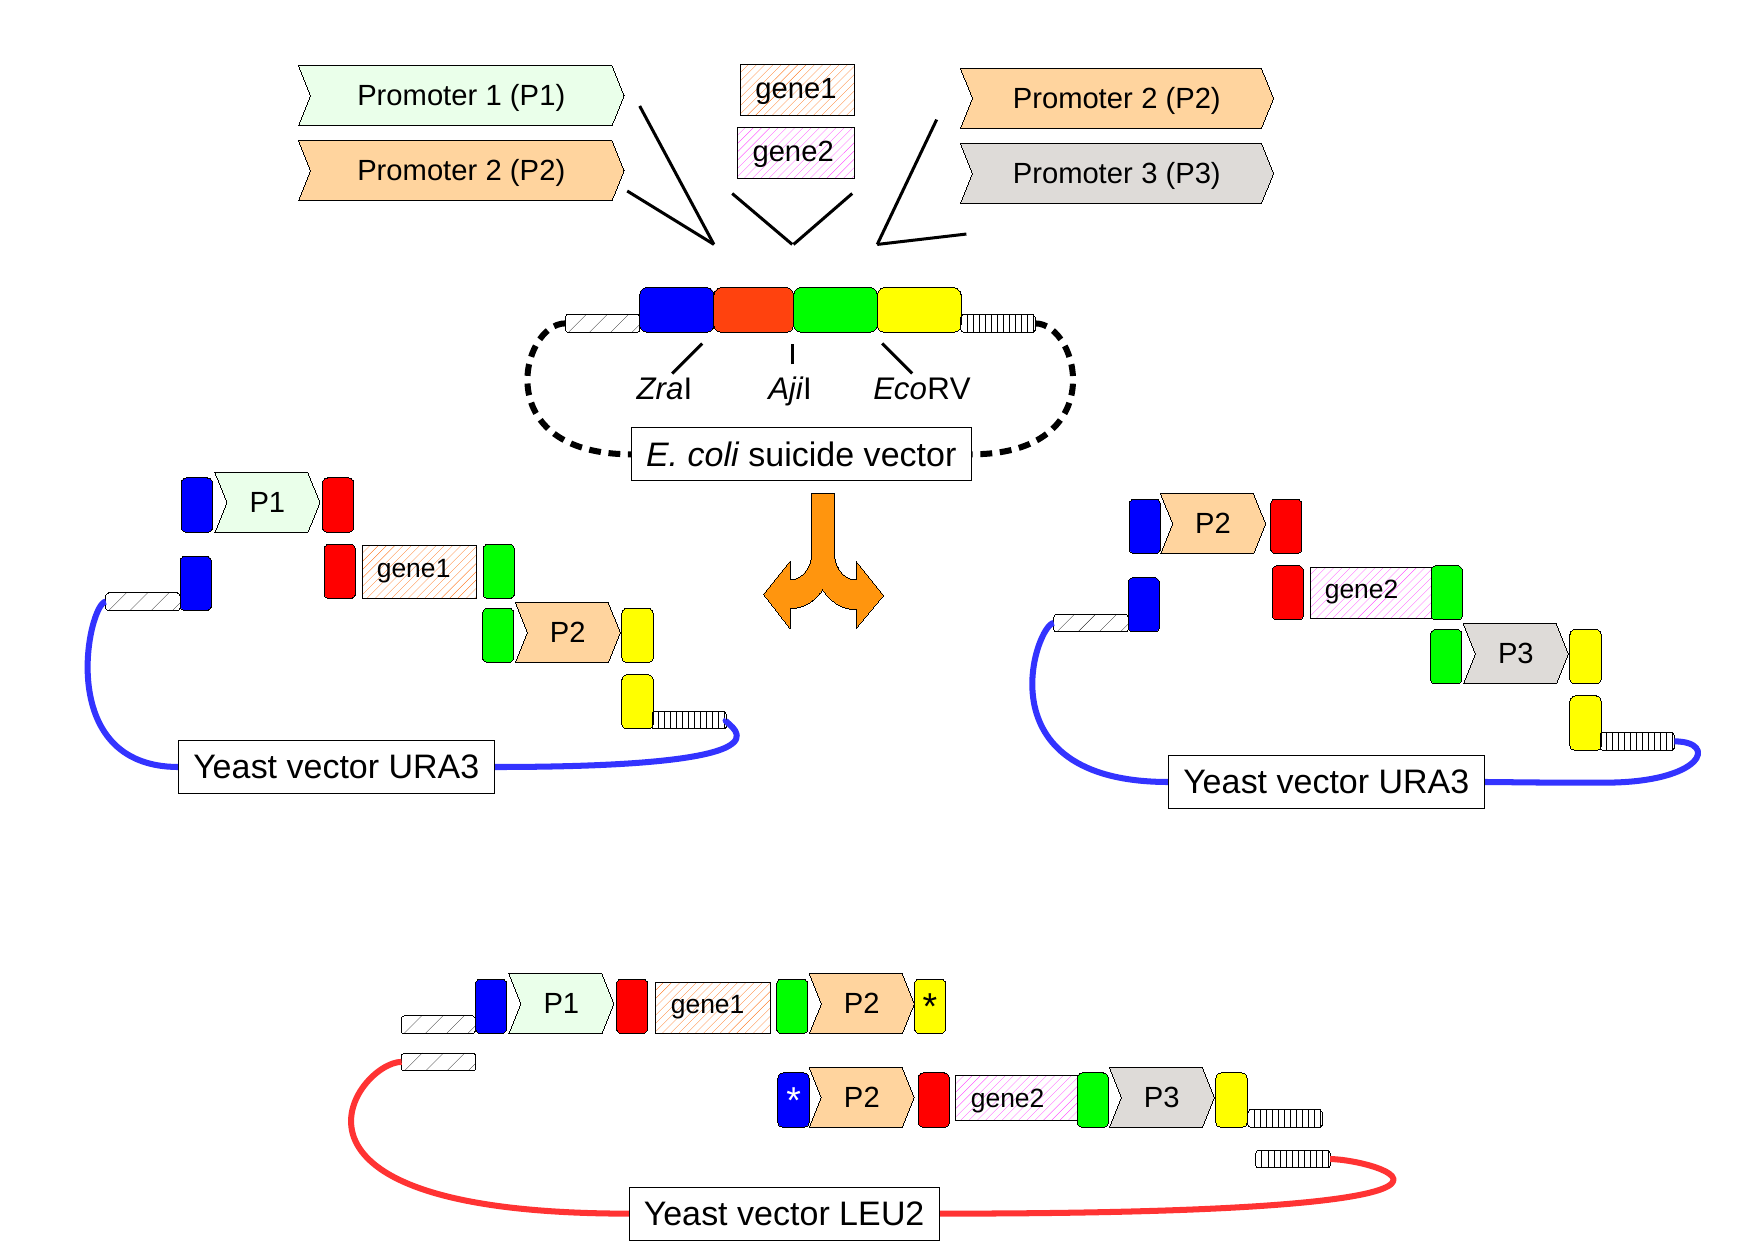

gene1
Promoter 1 (P1)
Promoter 2 (P2)
gene2
Promoter 2 (P2)
Promoter 3 (P3)
ZraI
AjiI
EcoRV
E. coli suicide vector
P1
P2
gene1
gene2
P2
P3
Yeast vector URA3
Yeast vector URA3
P1
P2
*
gene1
P2
P3
*
gene2
Yeast vector LEU2
PacI
NotI
TP1
gene1
TP2
TP3
gene2
Yeast vector LEU2